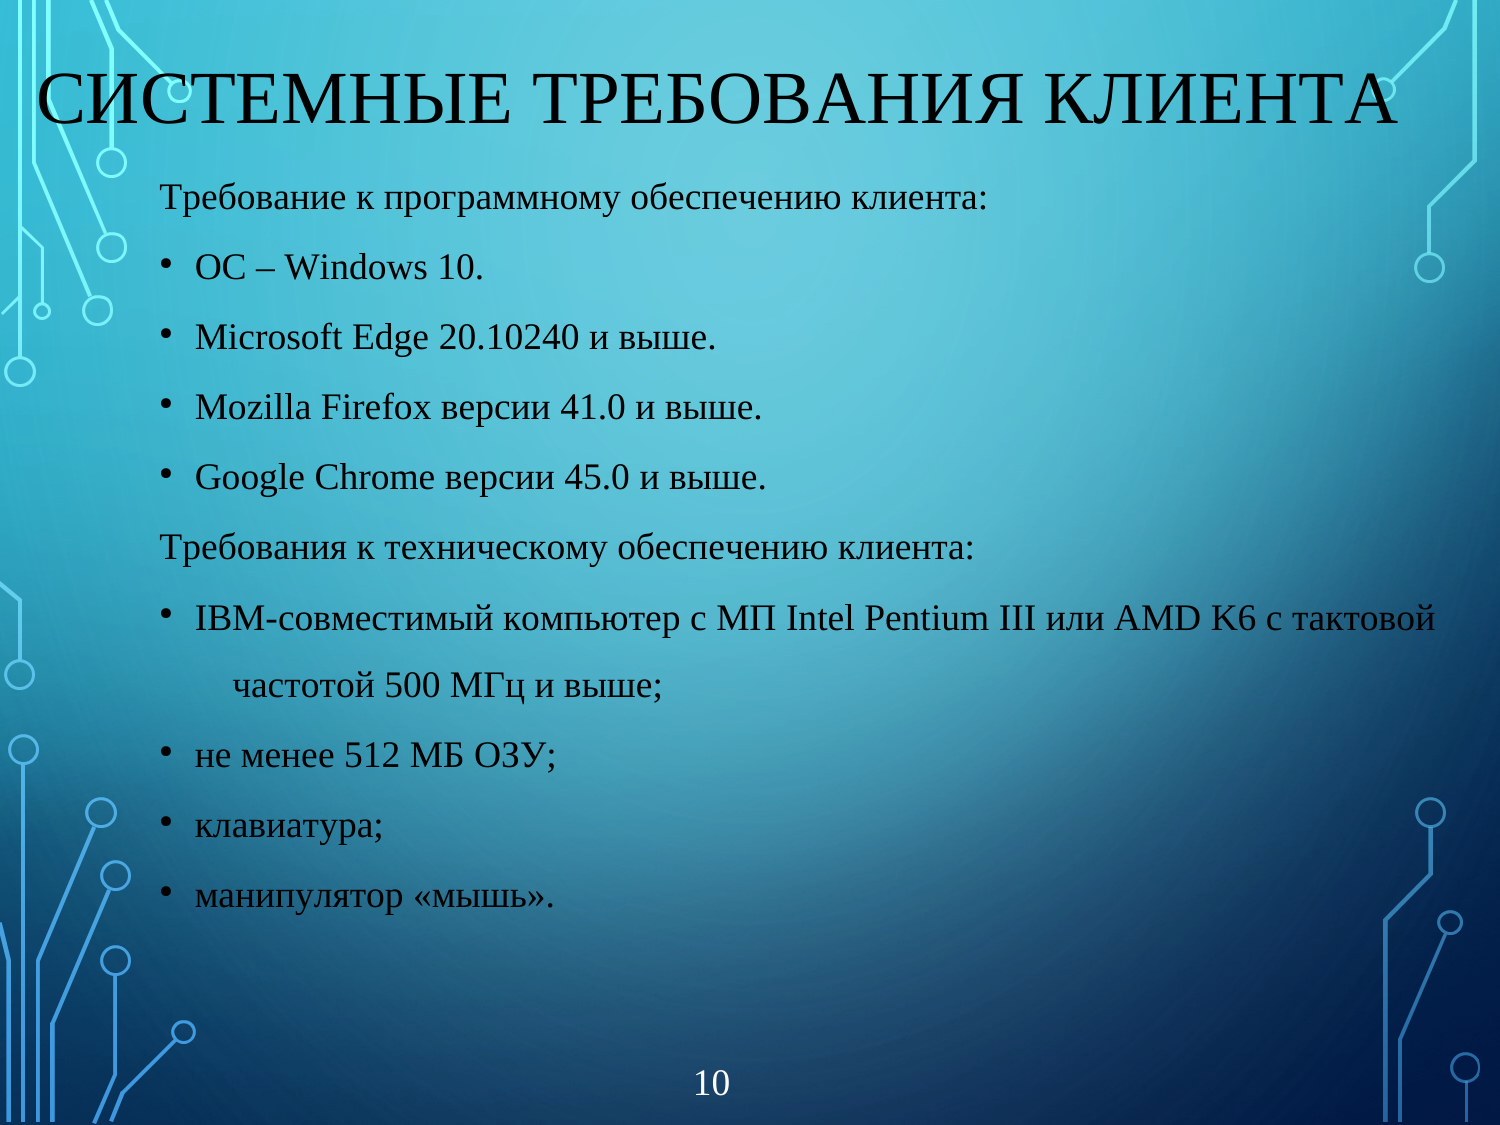

СИСТЕМНЫЕ ТРЕБОВАНИЯ КЛИЕНТА
Требование к программному обеспечению клиента:
ОС – Windows 10.
Microsoft Edge 20.10240 и выше.
Mozilla Firefox версии 41.0 и выше.
Google Chrome версии 45.0 и выше.
Требования к техническому обеспечению клиента:
IBM-совместимый компьютер с МП Intel Pentium III или AMD K6 с тактовой частотой 500 МГц и выше;
не менее 512 МБ ОЗУ;
клавиатура;
манипулятор «мышь».